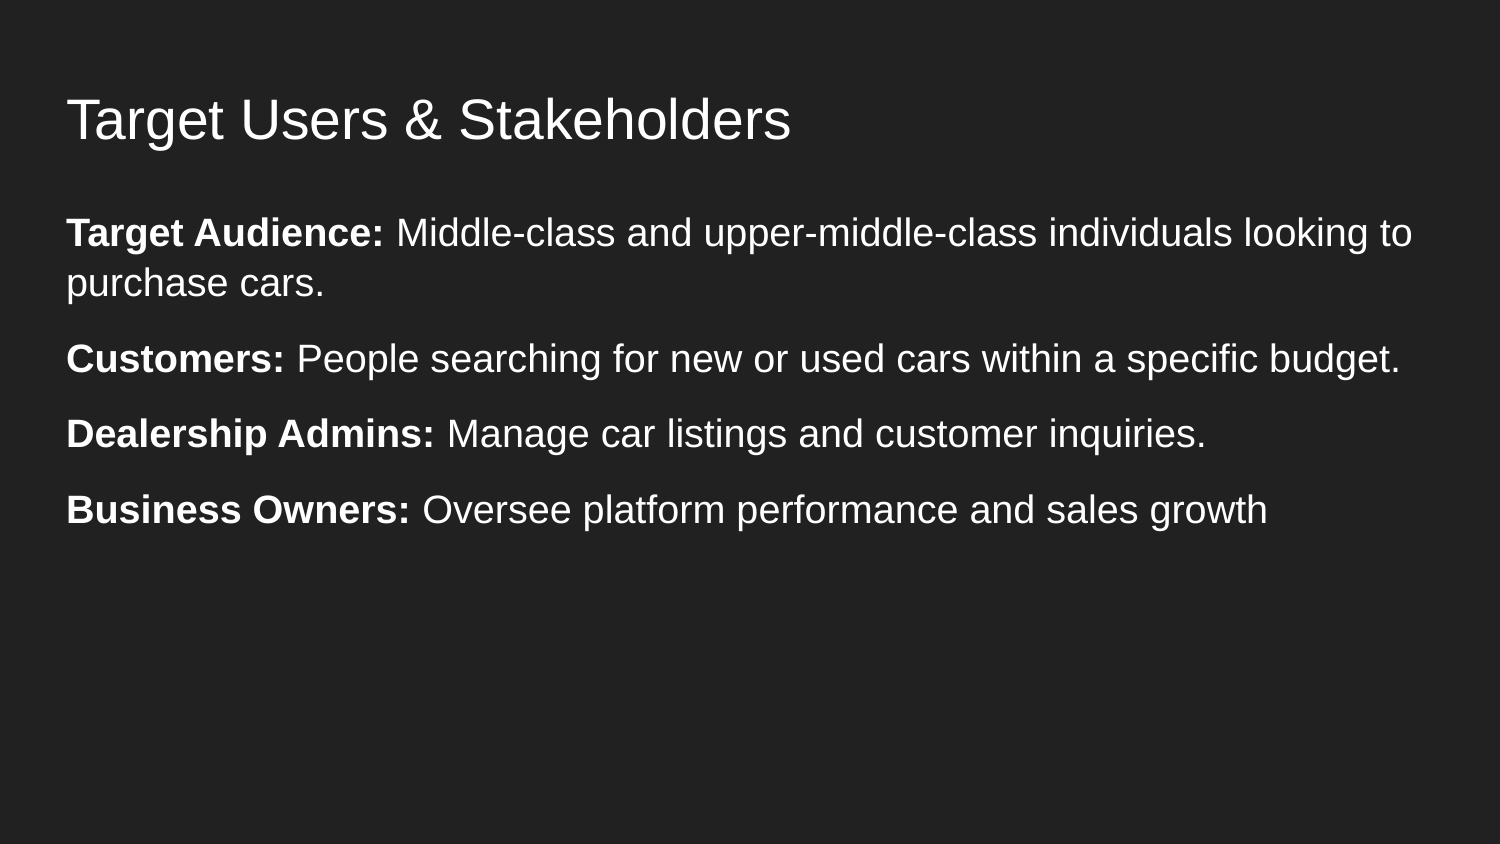

# Target Users & Stakeholders
Target Audience: Middle-class and upper-middle-class individuals looking to purchase cars.
Customers: People searching for new or used cars within a specific budget.
Dealership Admins: Manage car listings and customer inquiries.
Business Owners: Oversee platform performance and sales growth